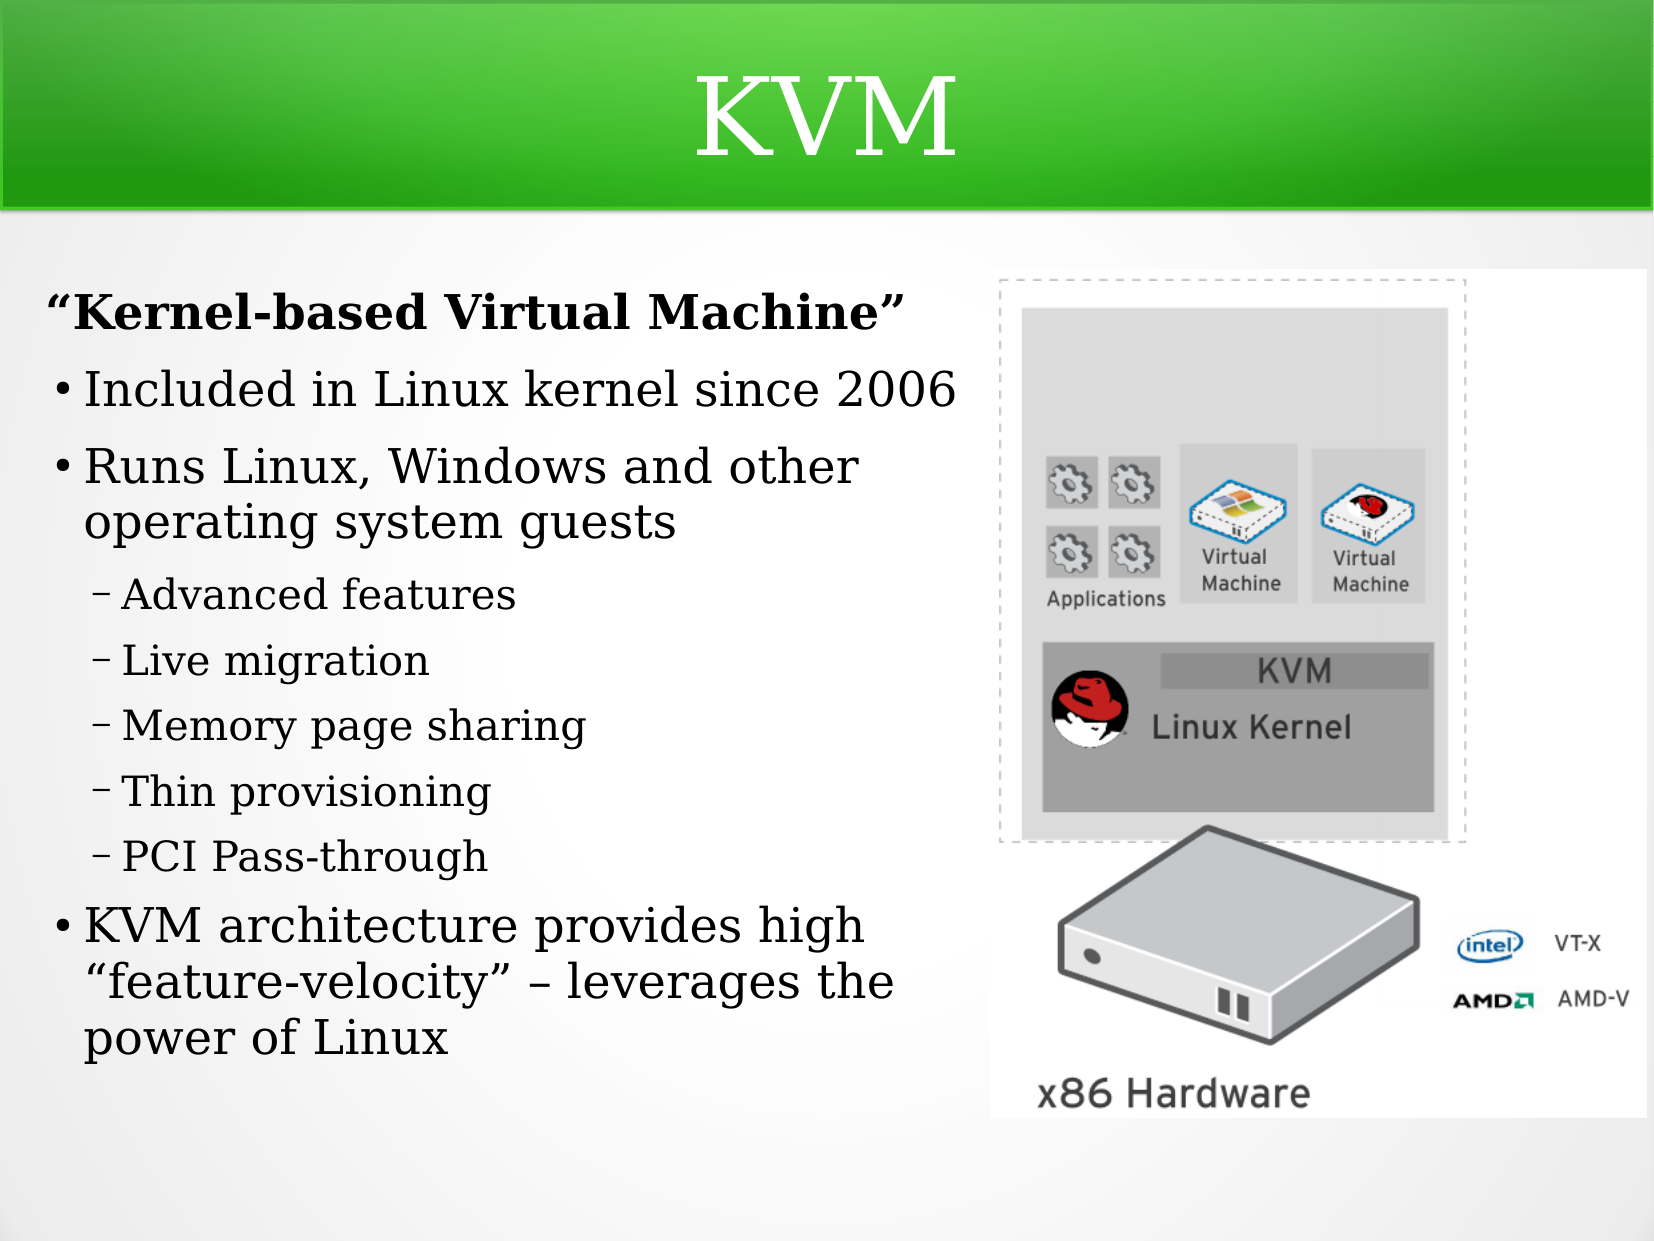

# KVM
“Kernel-based Virtual Machine”
Included in Linux kernel since 2006
Runs Linux, Windows and other operating system guests
Advanced features
Live migration
Memory page sharing
Thin provisioning
PCI Pass-through
KVM architecture provides high “feature-velocity” – leverages the power of Linux